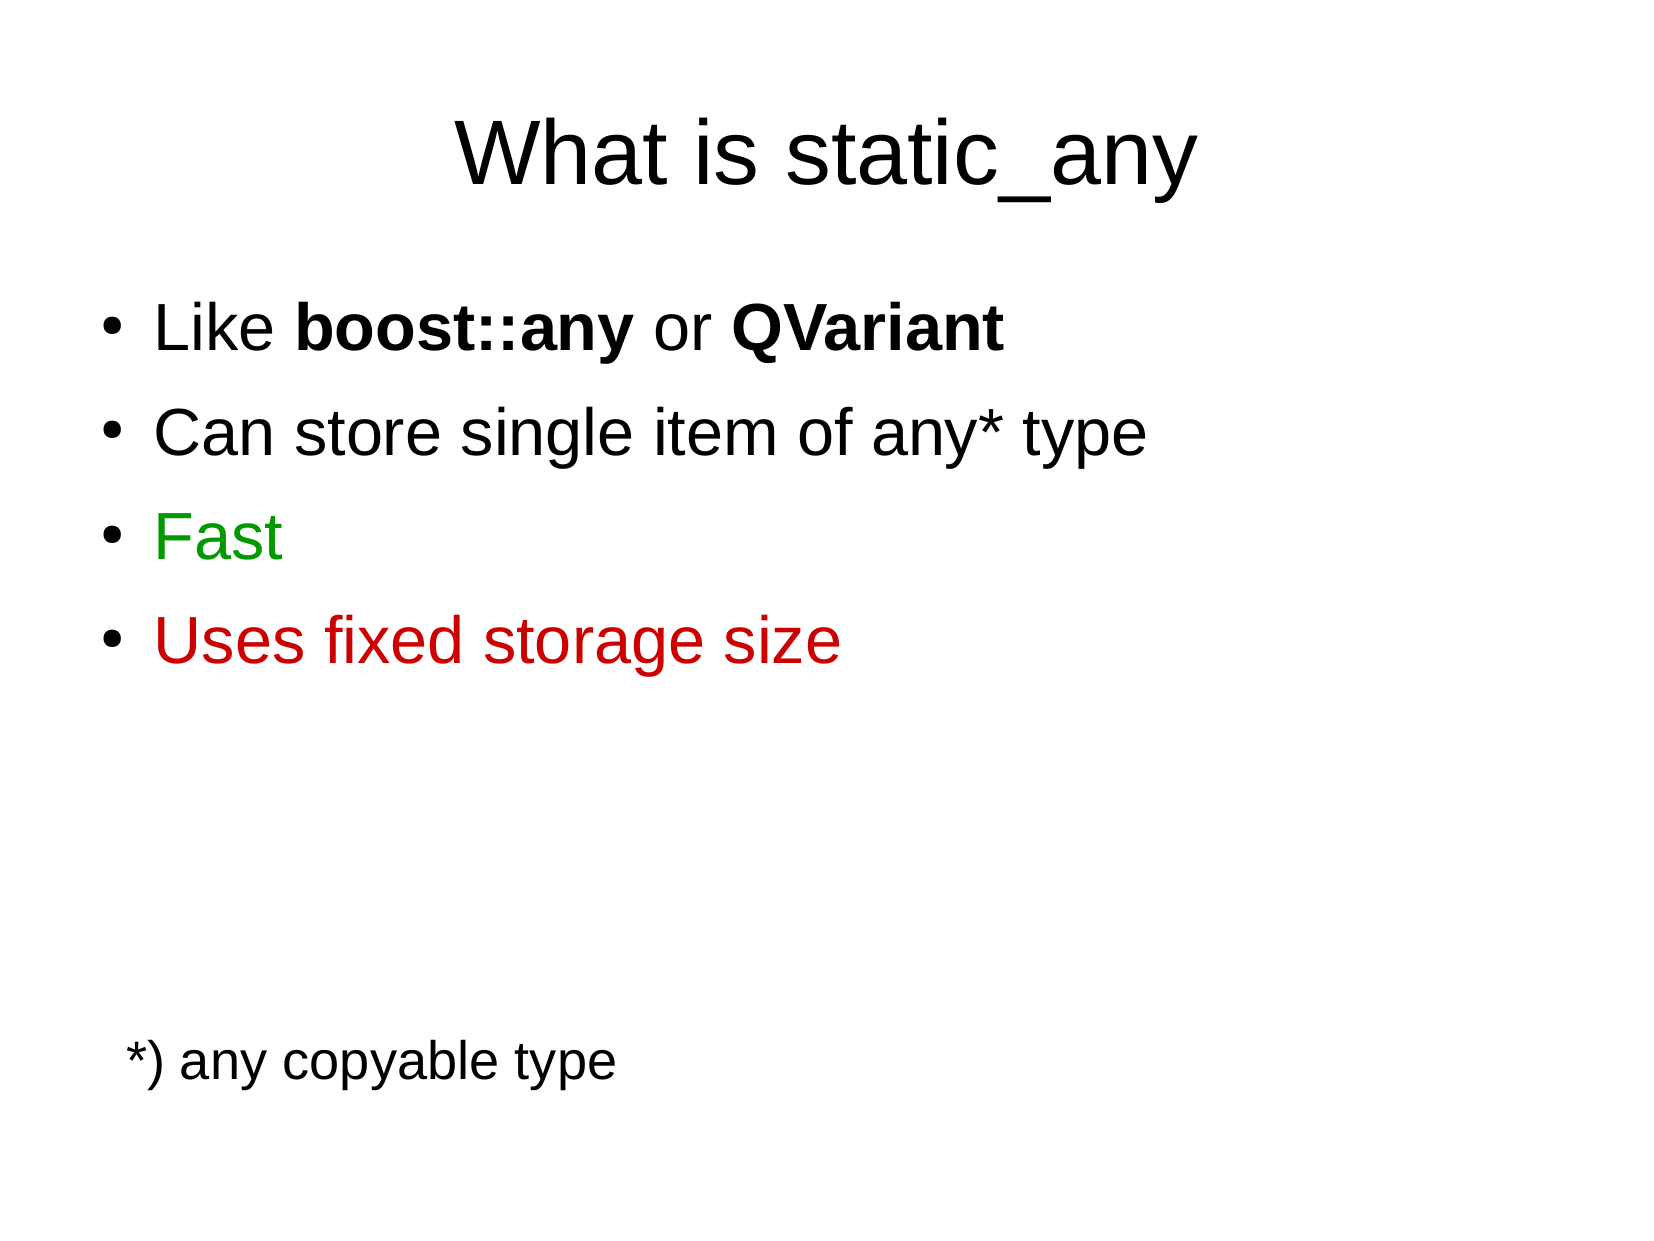

# What is static_any
Like boost::any or QVariant
Can store single item of any* type
Fast
Uses fixed storage size
*) any copyable type